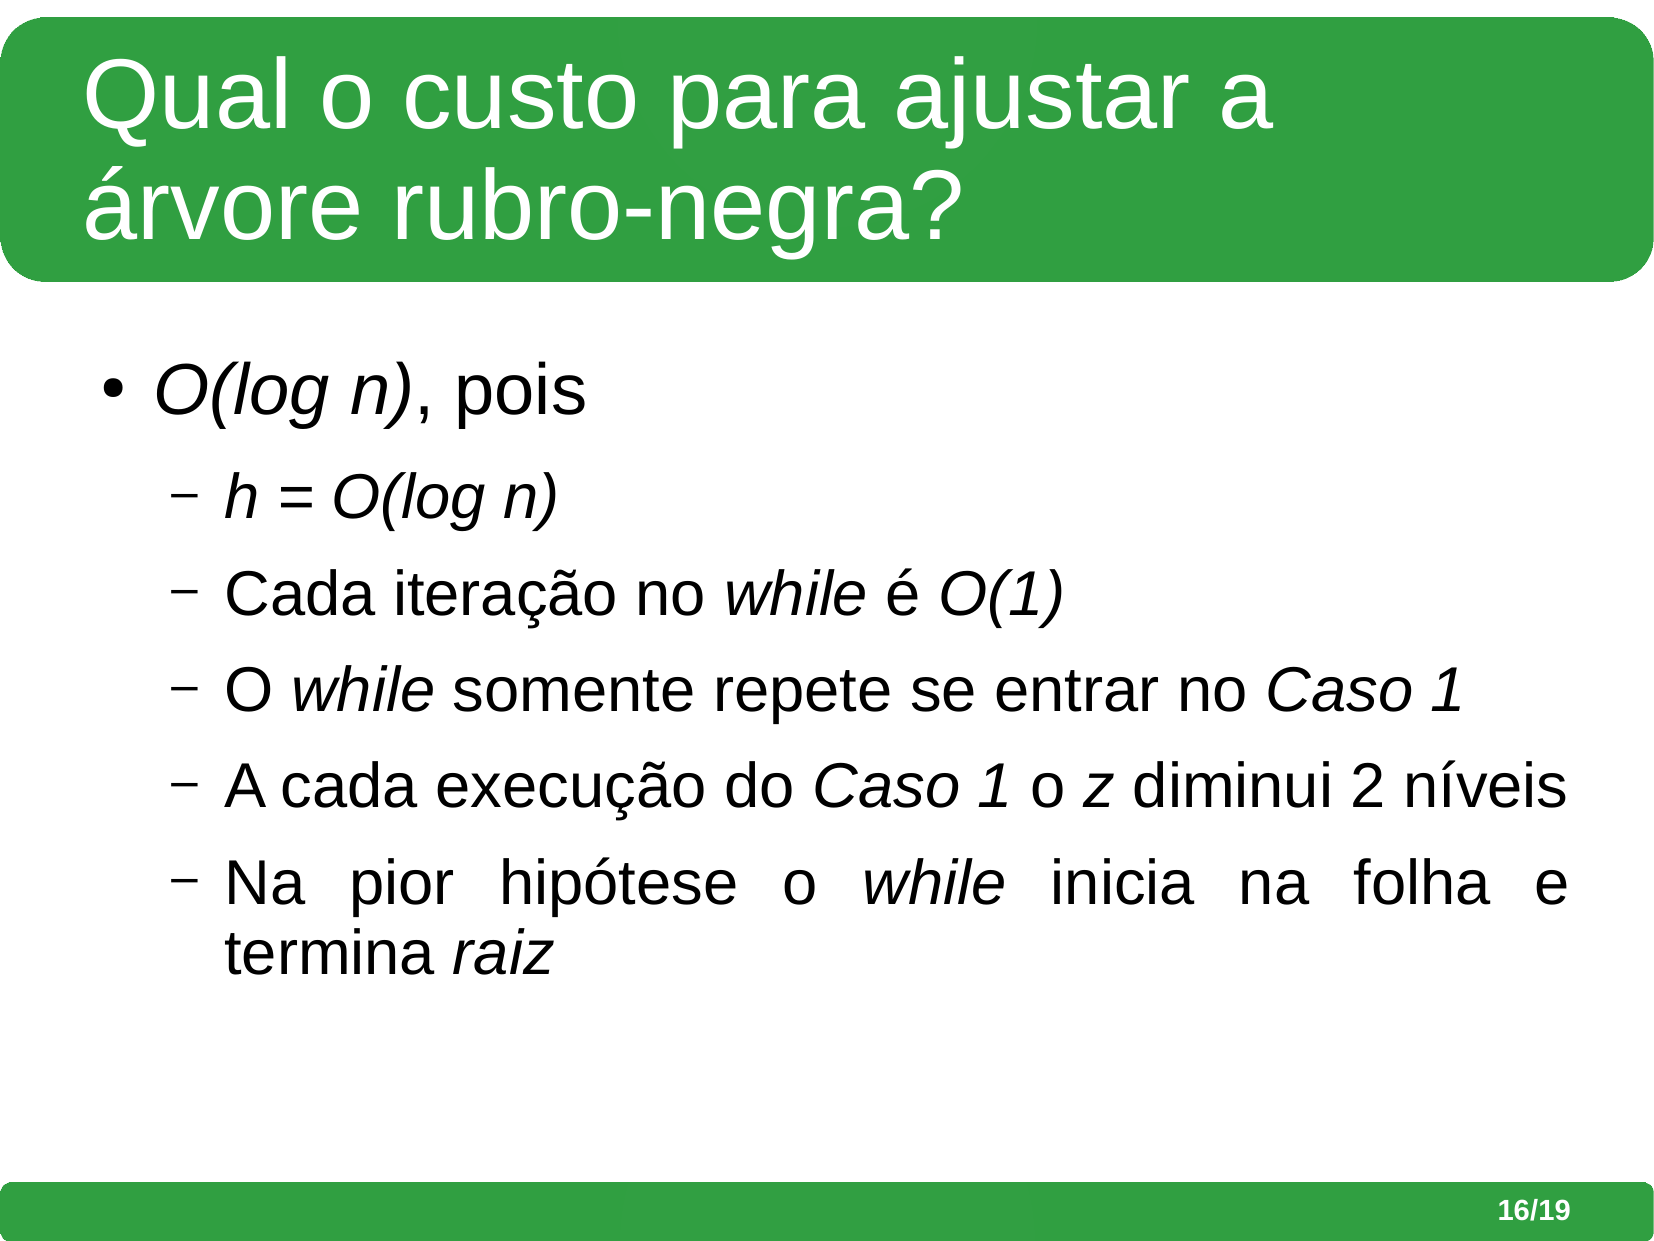

# Qual o custo para ajustar a árvore rubro-negra?
O(log n), pois
h = O(log n)
Cada iteração no while é O(1)
O while somente repete se entrar no Caso 1
A cada execução do Caso 1 o z diminui 2 níveis
Na pior hipótese o while inicia na folha e termina raiz
16